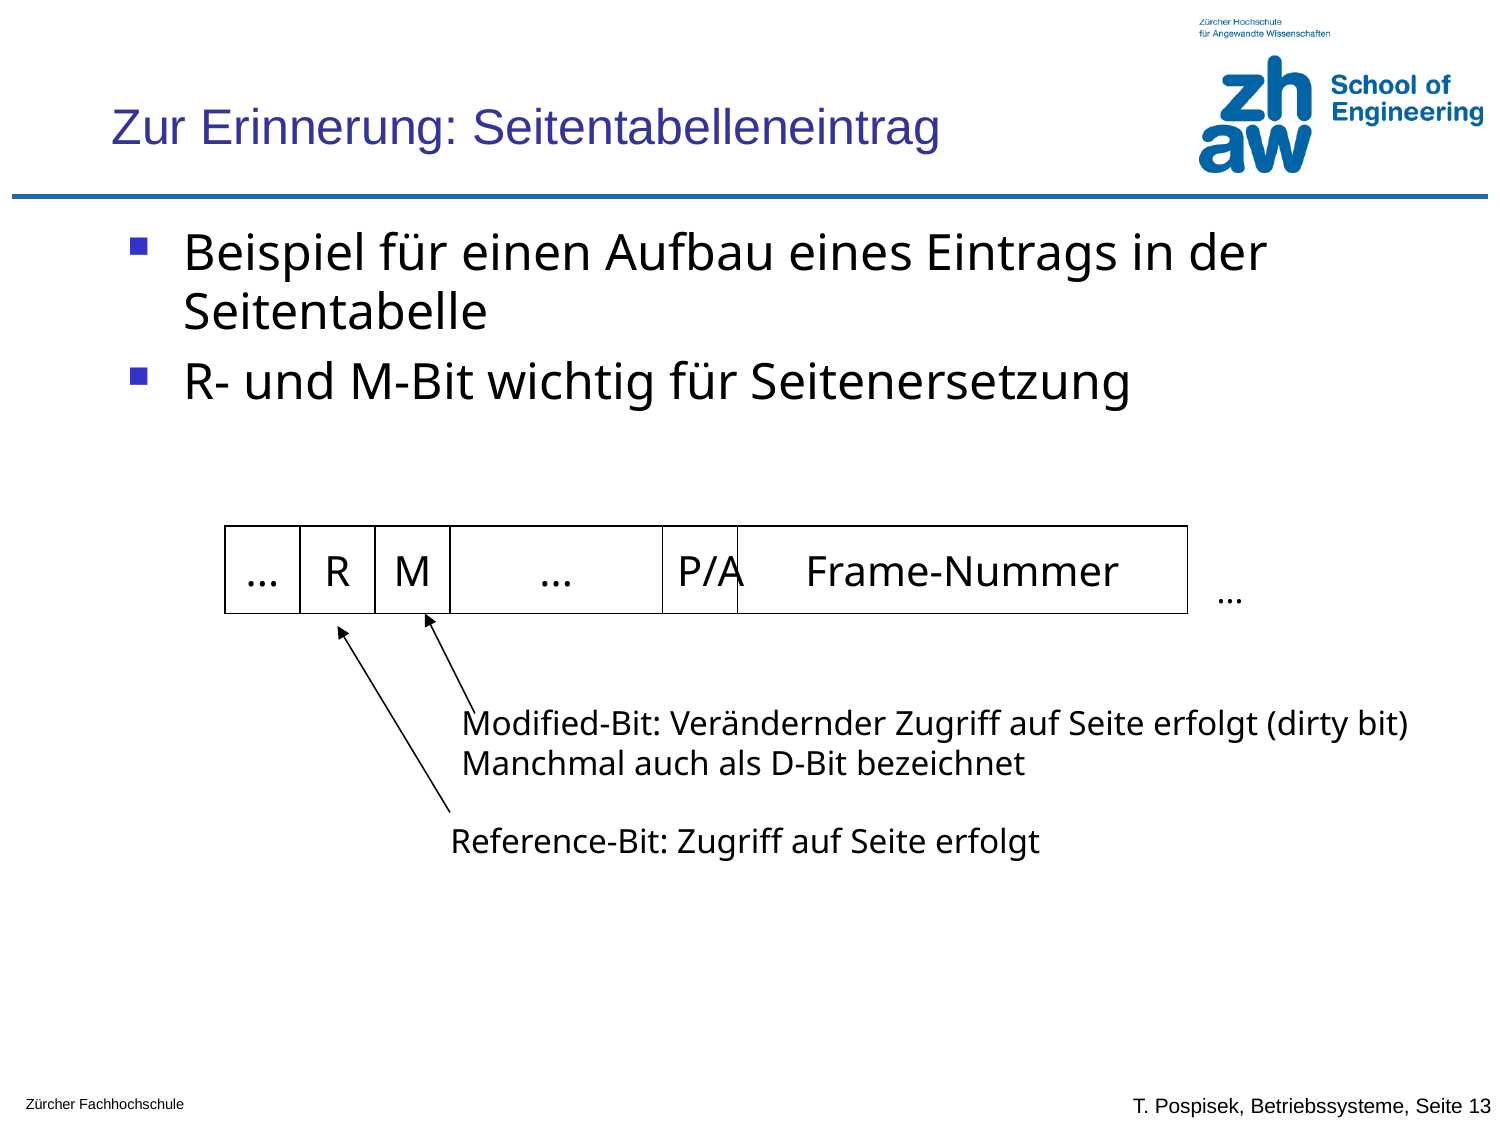

# Zur Erinnerung: Seitentabelleneintrag
Beispiel für einen Aufbau eines Eintrags in der Seitentabelle
R- und M-Bit wichtig für Seitenersetzung
...
R
M
...
P/A
Frame-Nummer
...
Modified-Bit: Verändernder Zugriff auf Seite erfolgt (dirty bit)
Manchmal auch als D-Bit bezeichnet
Reference-Bit: Zugriff auf Seite erfolgt